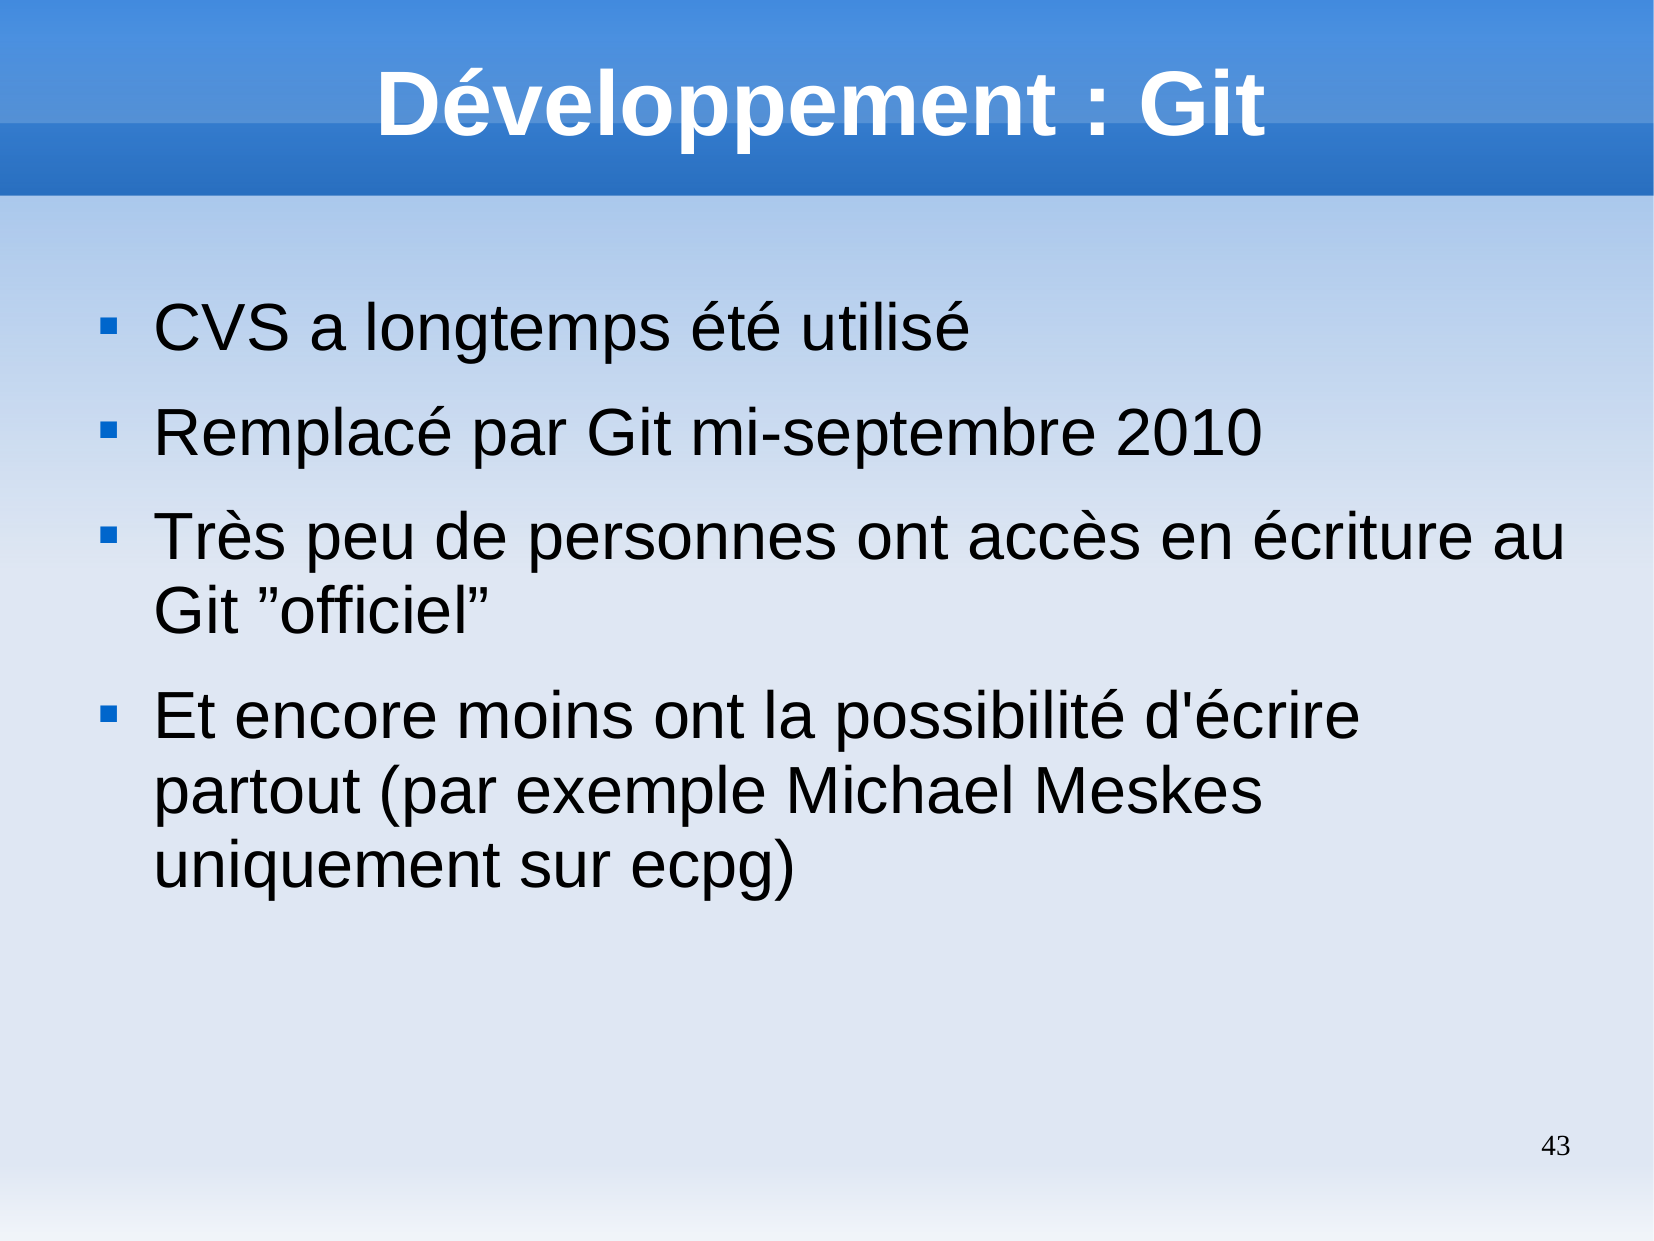

# Développement : Git
CVS a longtemps été utilisé
Remplacé par Git mi-septembre 2010
Très peu de personnes ont accès en écriture au Git ”officiel”
Et encore moins ont la possibilité d'écrire partout (par exemple Michael Meskes uniquement sur ecpg)
43